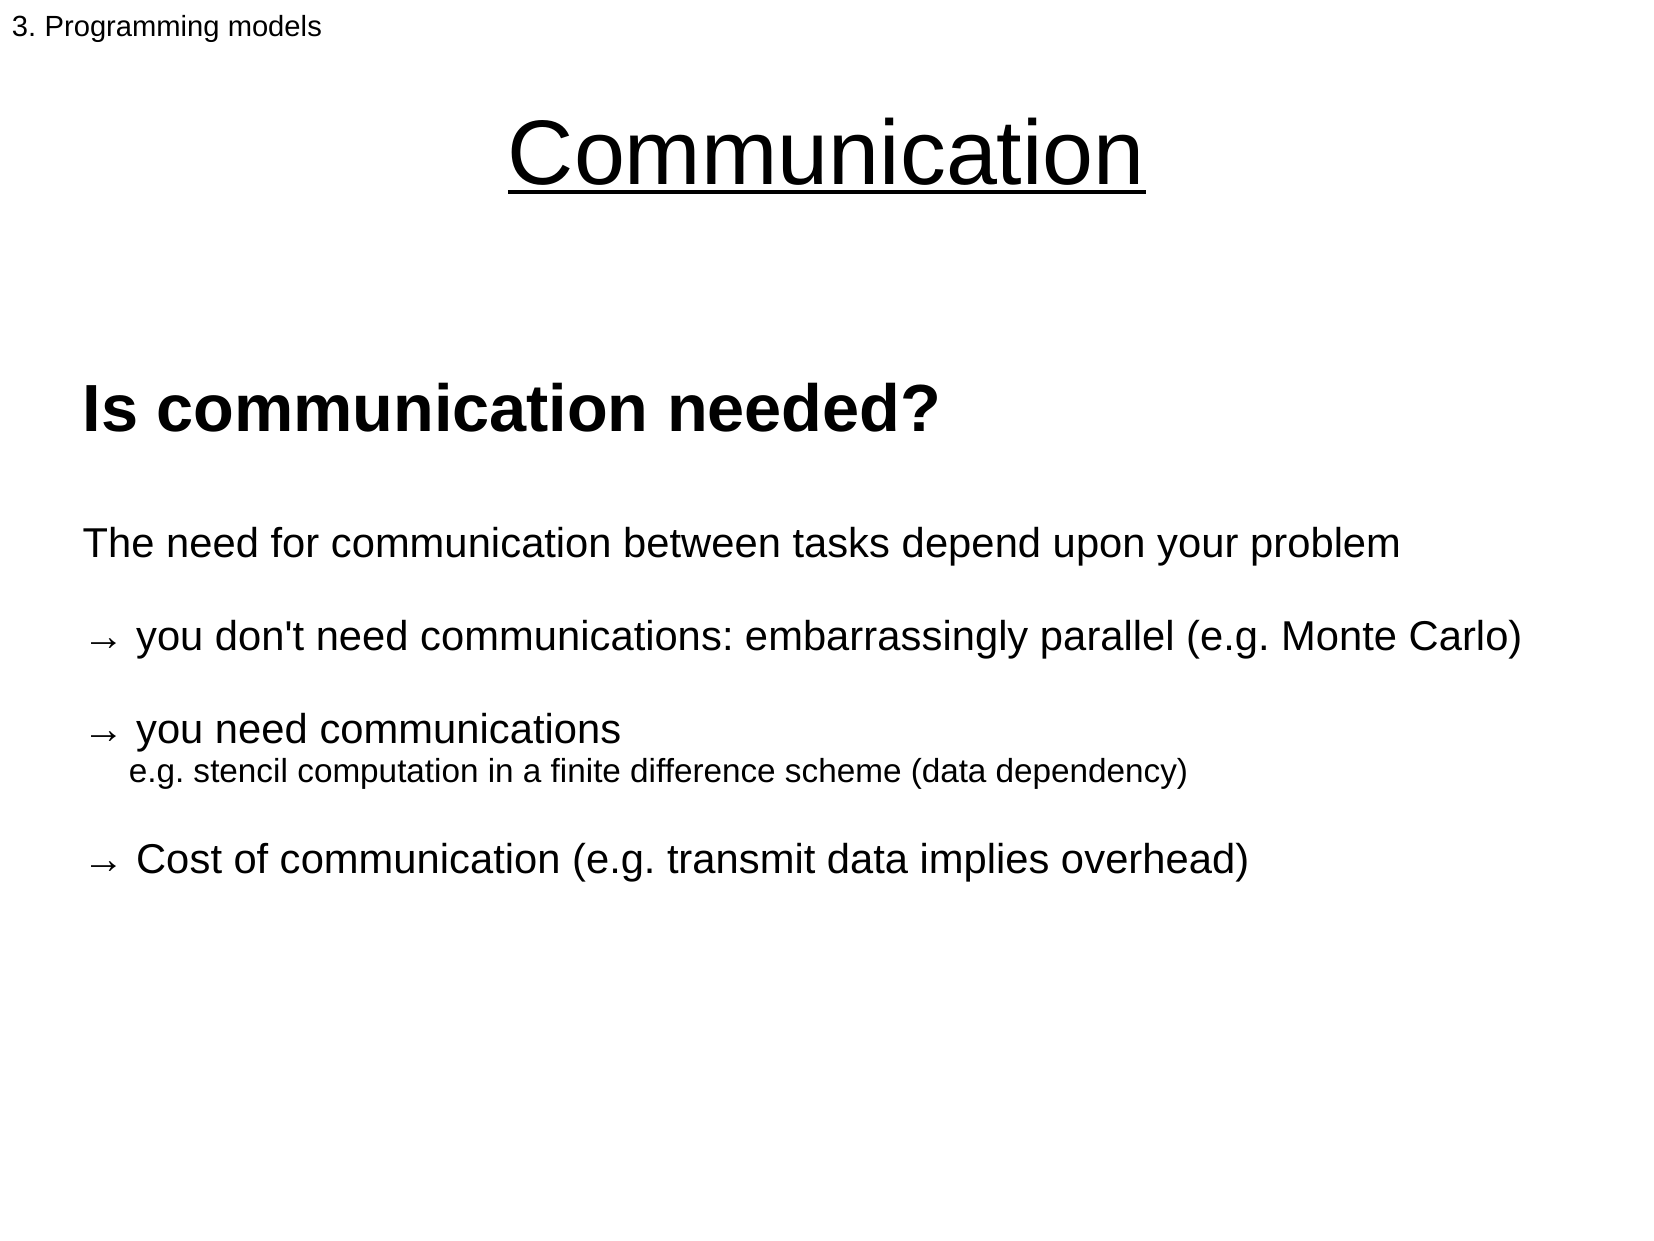

3. Programming models
# Communication
Is communication needed?
The need for communication between tasks depend upon your problem
→ you don't need communications: embarrassingly parallel (e.g. Monte Carlo)
→ you need communications
 e.g. stencil computation in a finite difference scheme (data dependency)
→ Cost of communication (e.g. transmit data implies overhead)